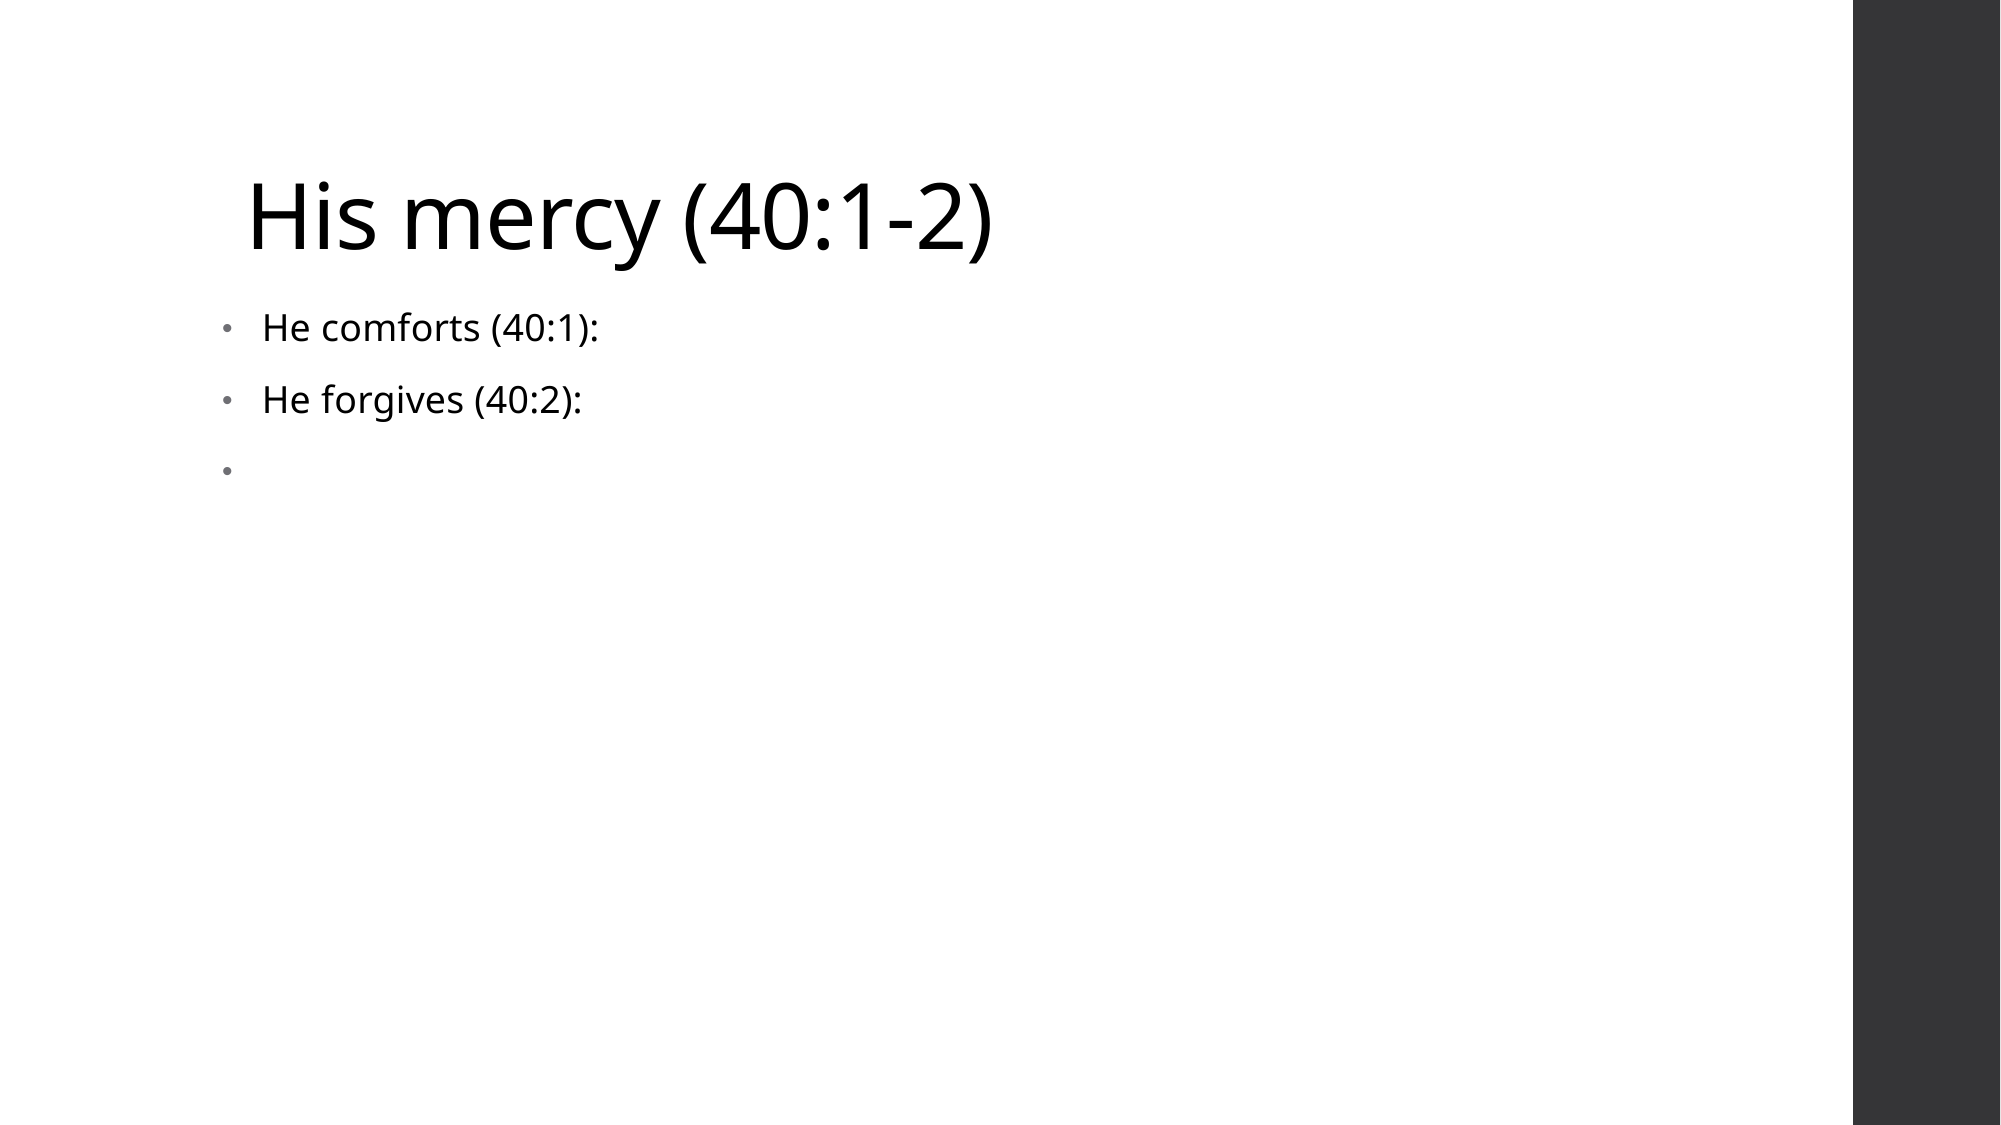

# His mercy (40:1-2)
 He comforts (40:1):
 He forgives (40:2):